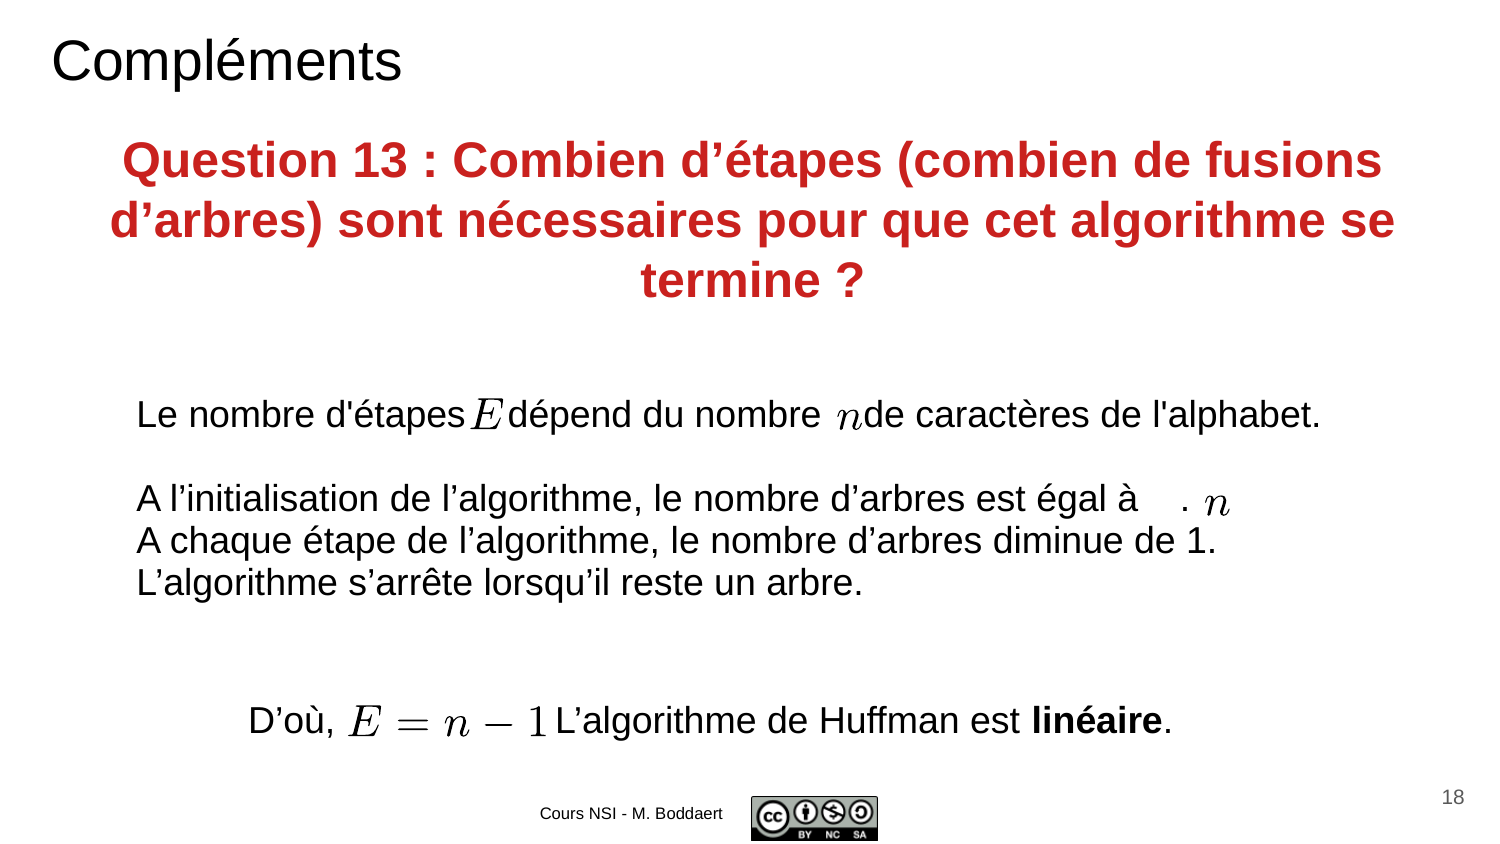

# Compléments
Question 13 : Combien d’étapes (combien de fusions d’arbres) sont nécessaires pour que cet algorithme se termine ?
Le nombre d'étapes dépend du nombre de caractères de l'alphabet.
A l’initialisation de l’algorithme, le nombre d’arbres est égal à .
A chaque étape de l’algorithme, le nombre d’arbres diminue de 1.
L’algorithme s’arrête lorsqu’il reste un arbre.
D’où, . L’algorithme de Huffman est linéaire.